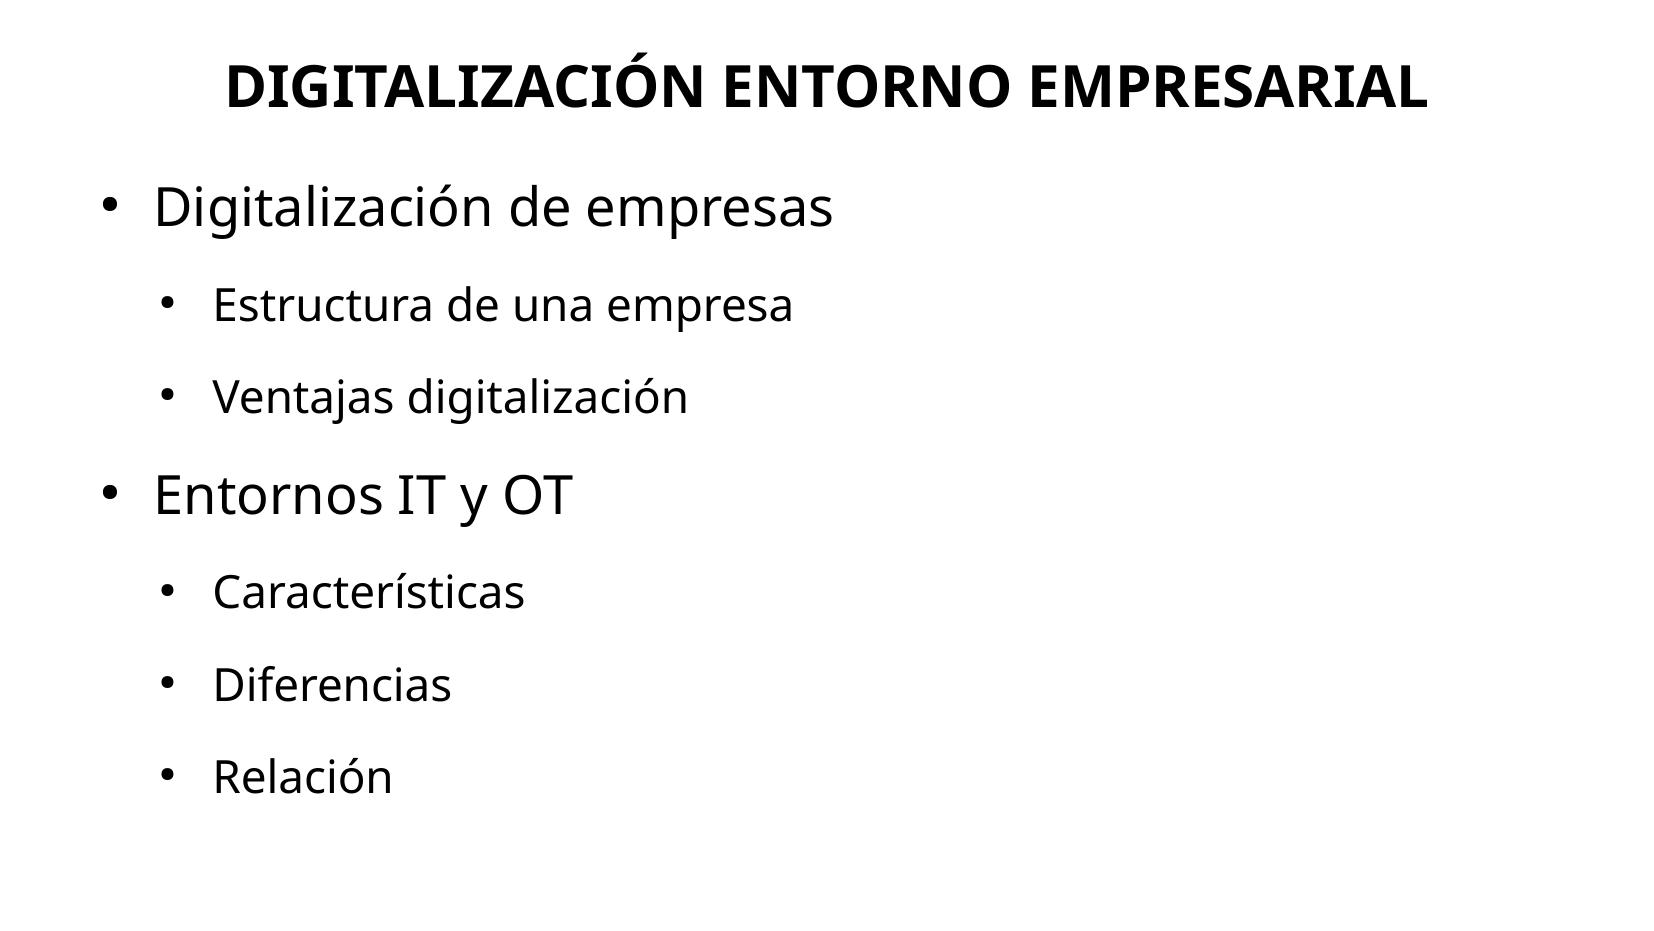

# DIGITALIZACIÓN ENTORNO EMPRESARIAL
Digitalización de empresas
Estructura de una empresa
Ventajas digitalización
Entornos IT y OT
Características
Diferencias
Relación